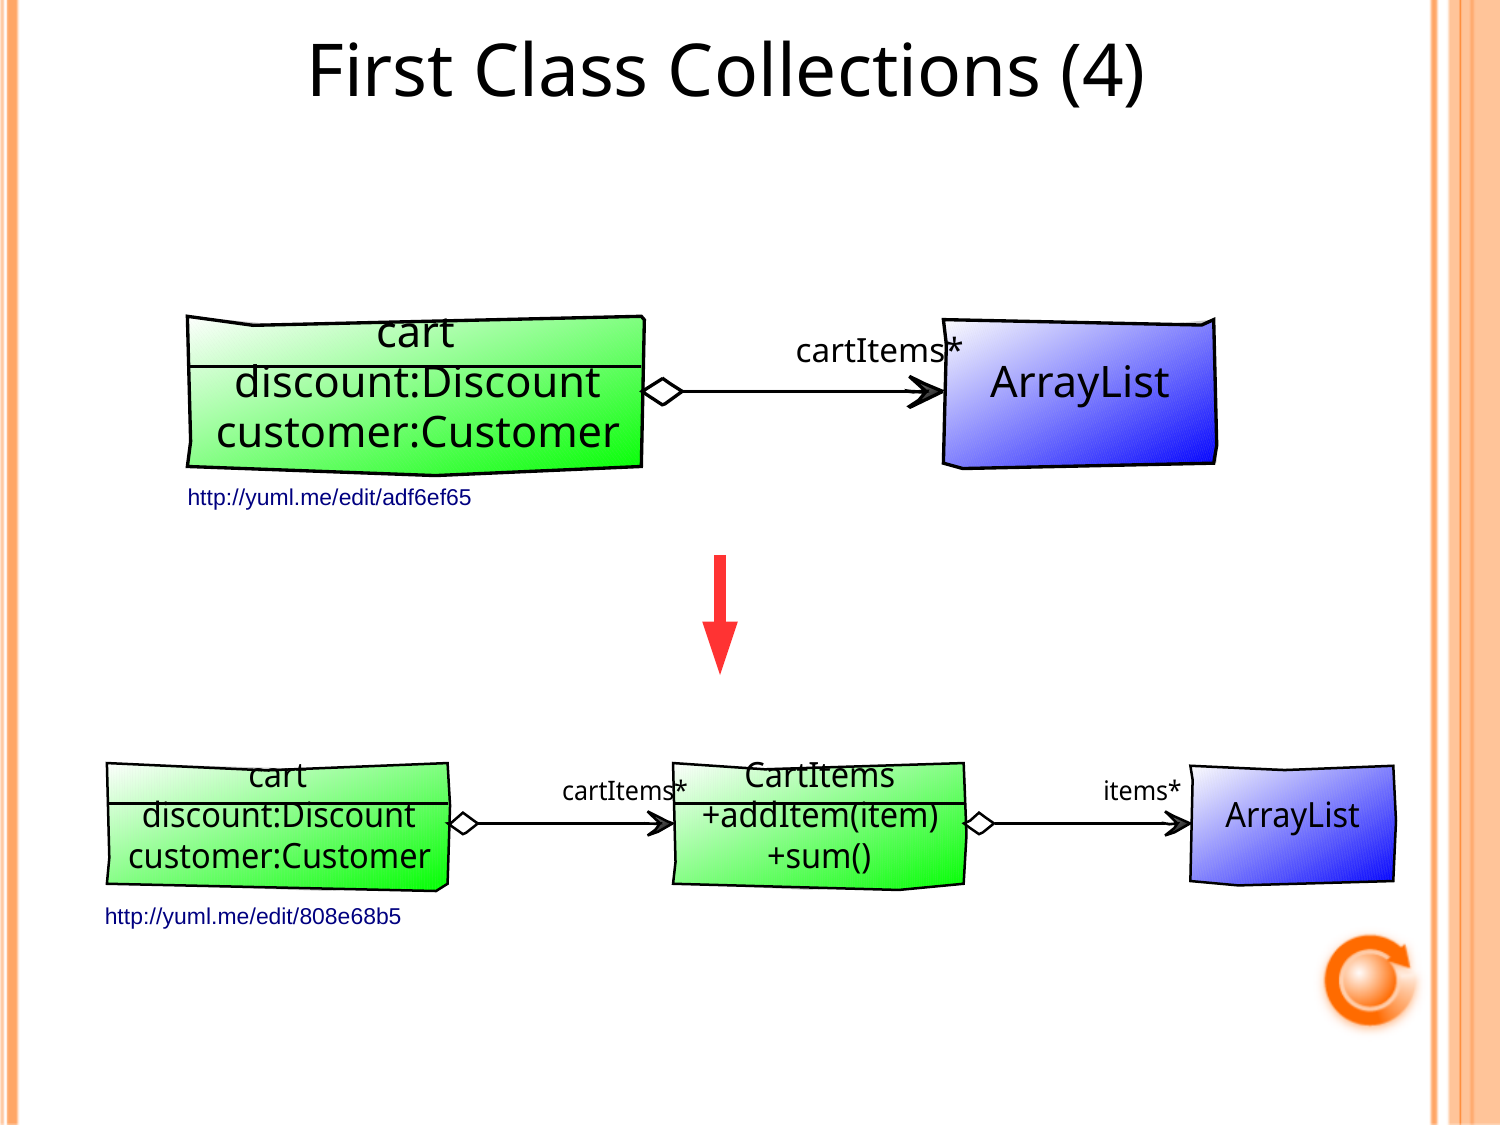

# First Class Collections (4)
http://yuml.me/edit/adf6ef65
http://yuml.me/edit/808e68b5